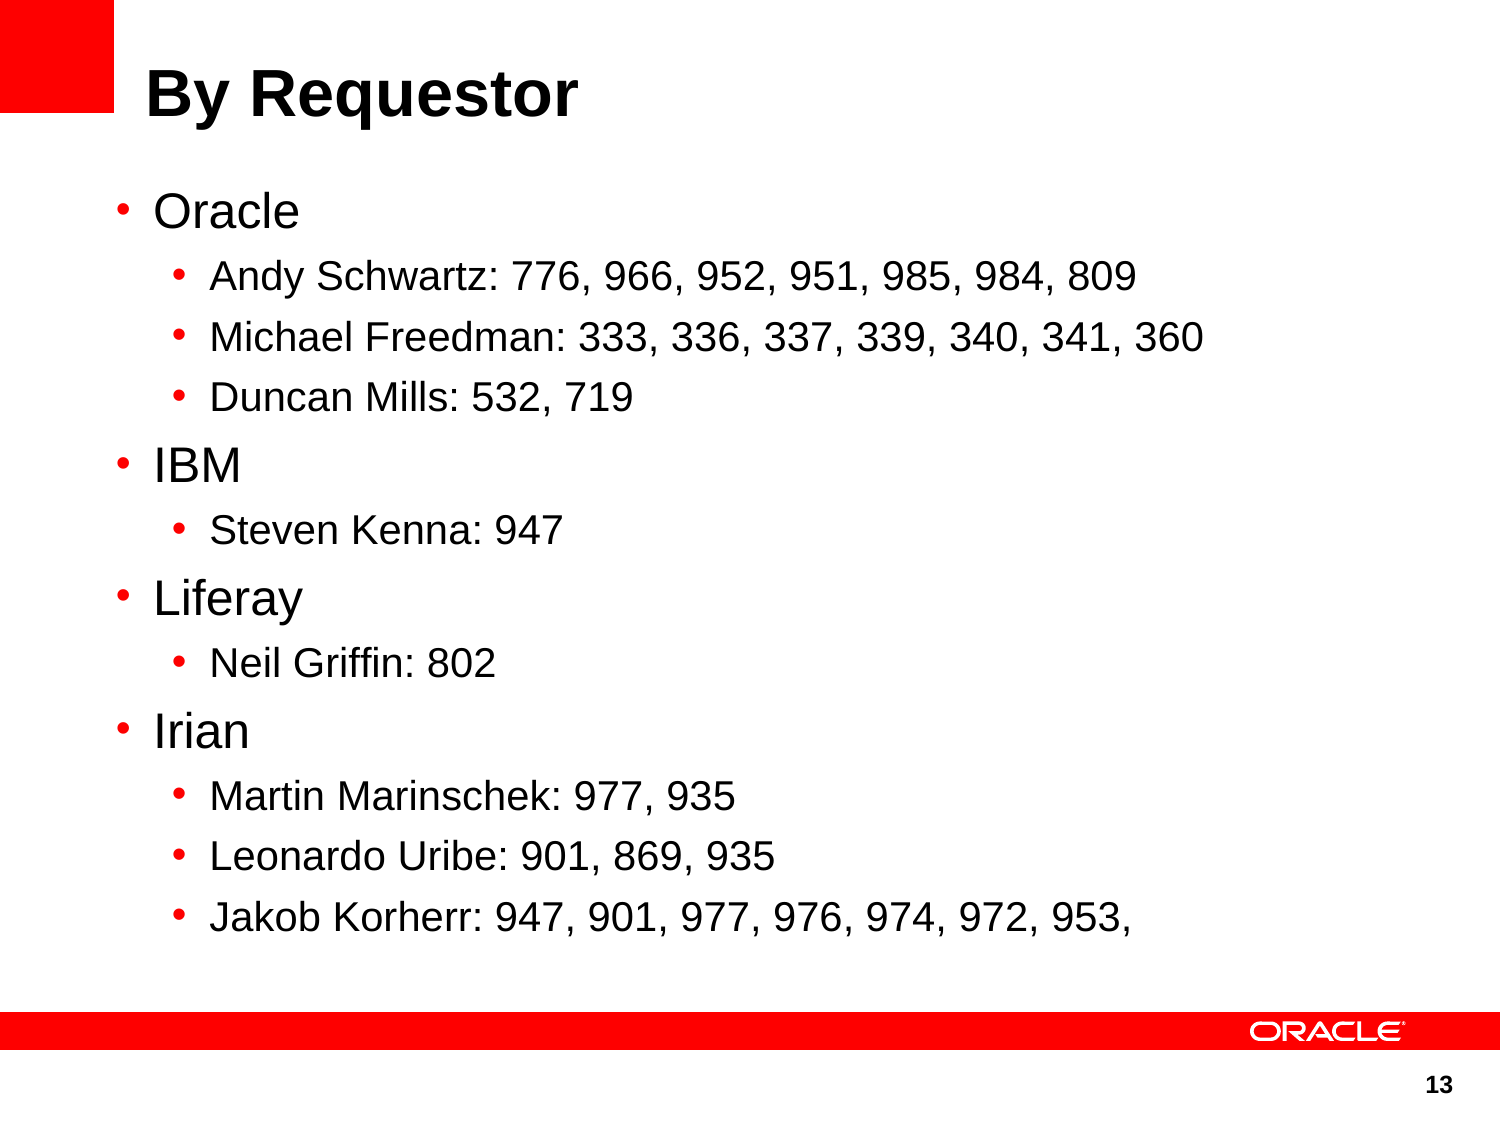

# By Requestor
Oracle
Andy Schwartz: 776, 966, 952, 951, 985, 984, 809
Michael Freedman: 333, 336, 337, 339, 340, 341, 360
Duncan Mills: 532, 719
IBM
Steven Kenna: 947
Liferay
Neil Griffin: 802
Irian
Martin Marinschek: 977, 935
Leonardo Uribe: 901, 869, 935
Jakob Korherr: 947, 901, 977, 976, 974, 972, 953,